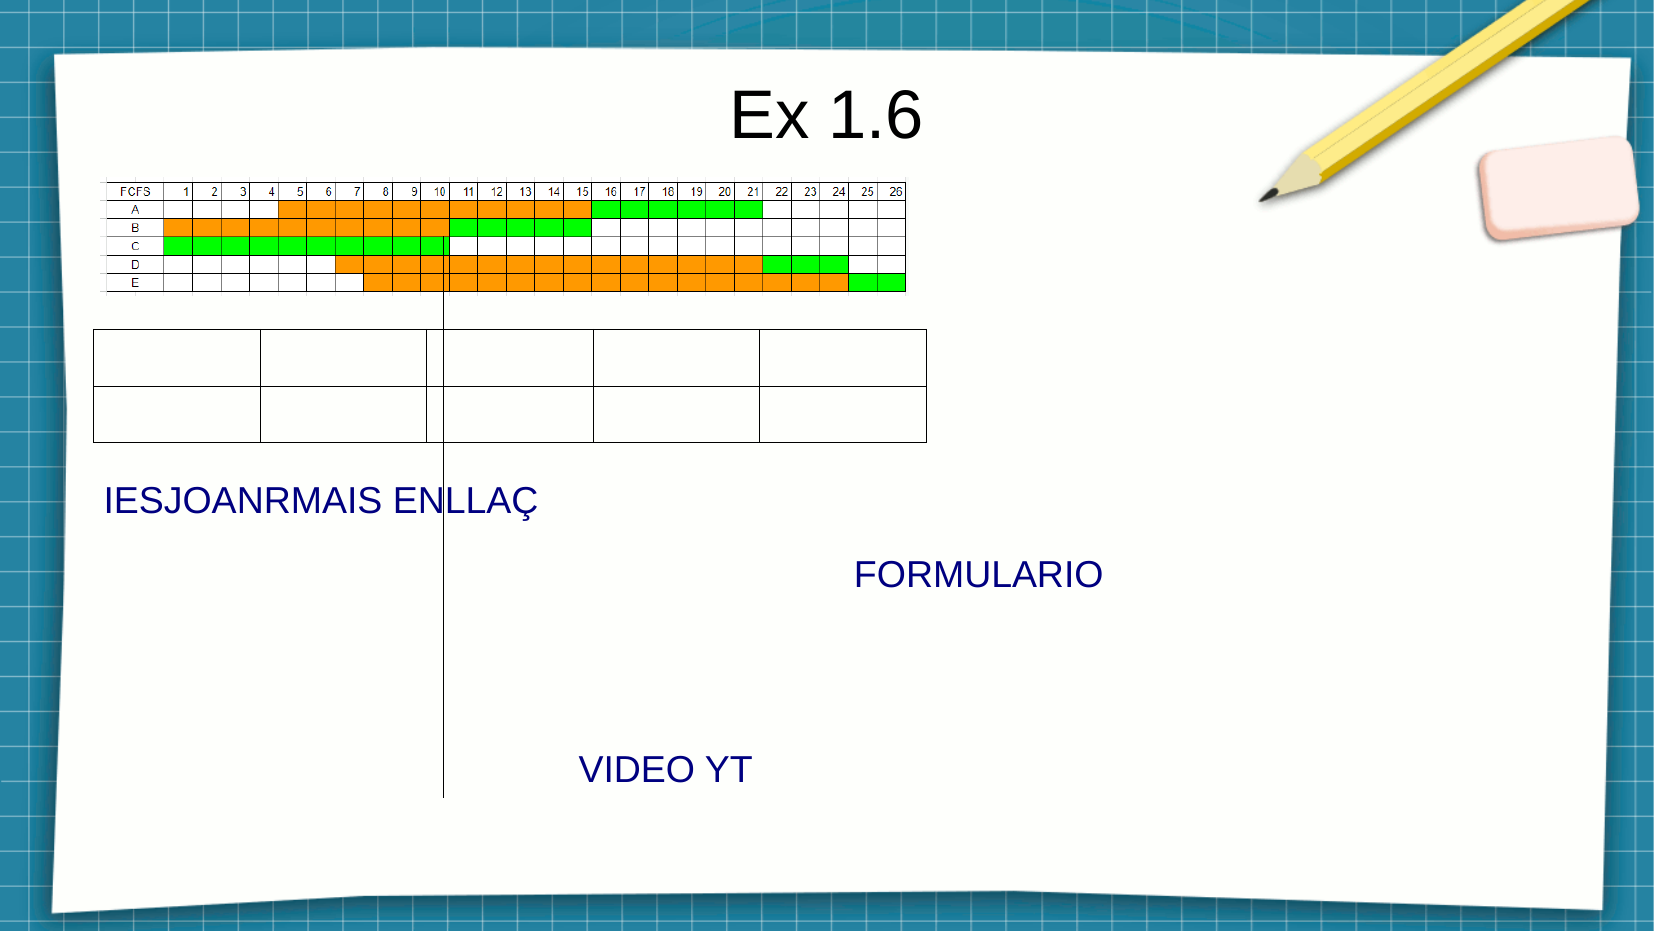

# Ex 1.6
| | | | | |
| --- | --- | --- | --- | --- |
| | | | | |
IESJOANRMAIS ENLLAÇ
FORMULARIO
VIDEO YT